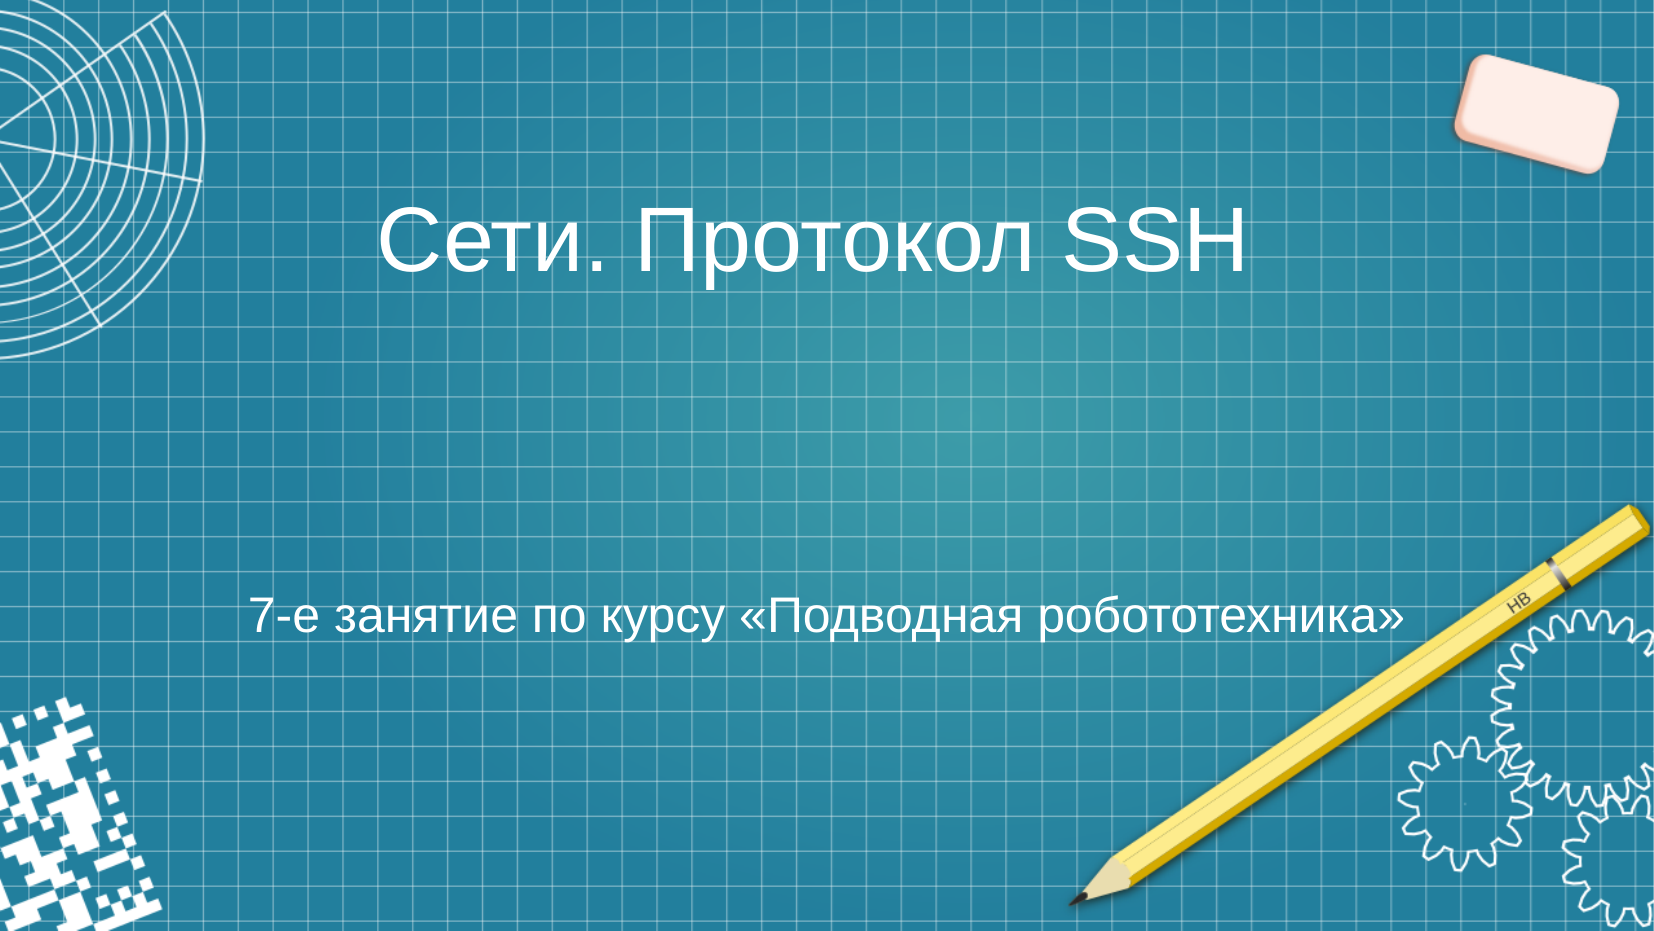

# Сети. Протокол SSH
7-е занятие по курсу «Подводная робототехника»